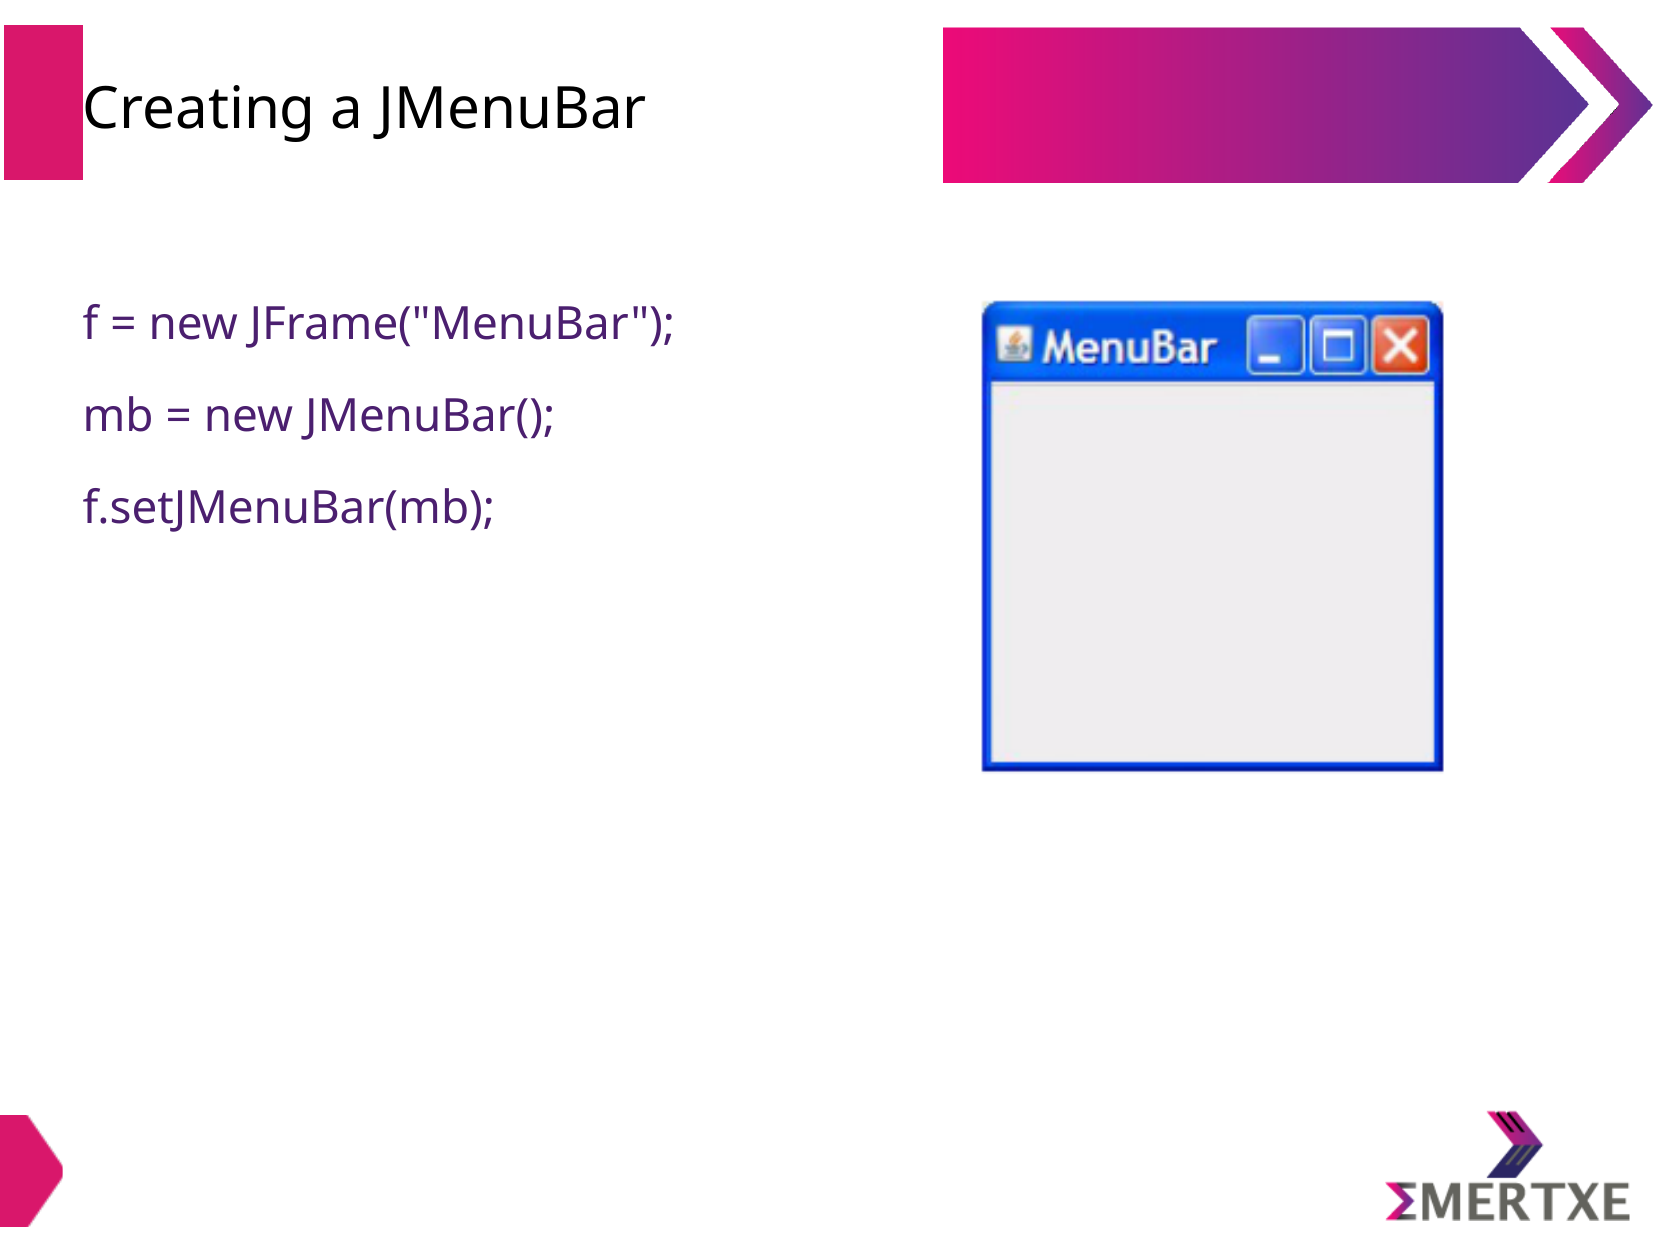

# Creating a JMenuBar
f = new JFrame("MenuBar");
mb = new JMenuBar();
f.setJMenuBar(mb);